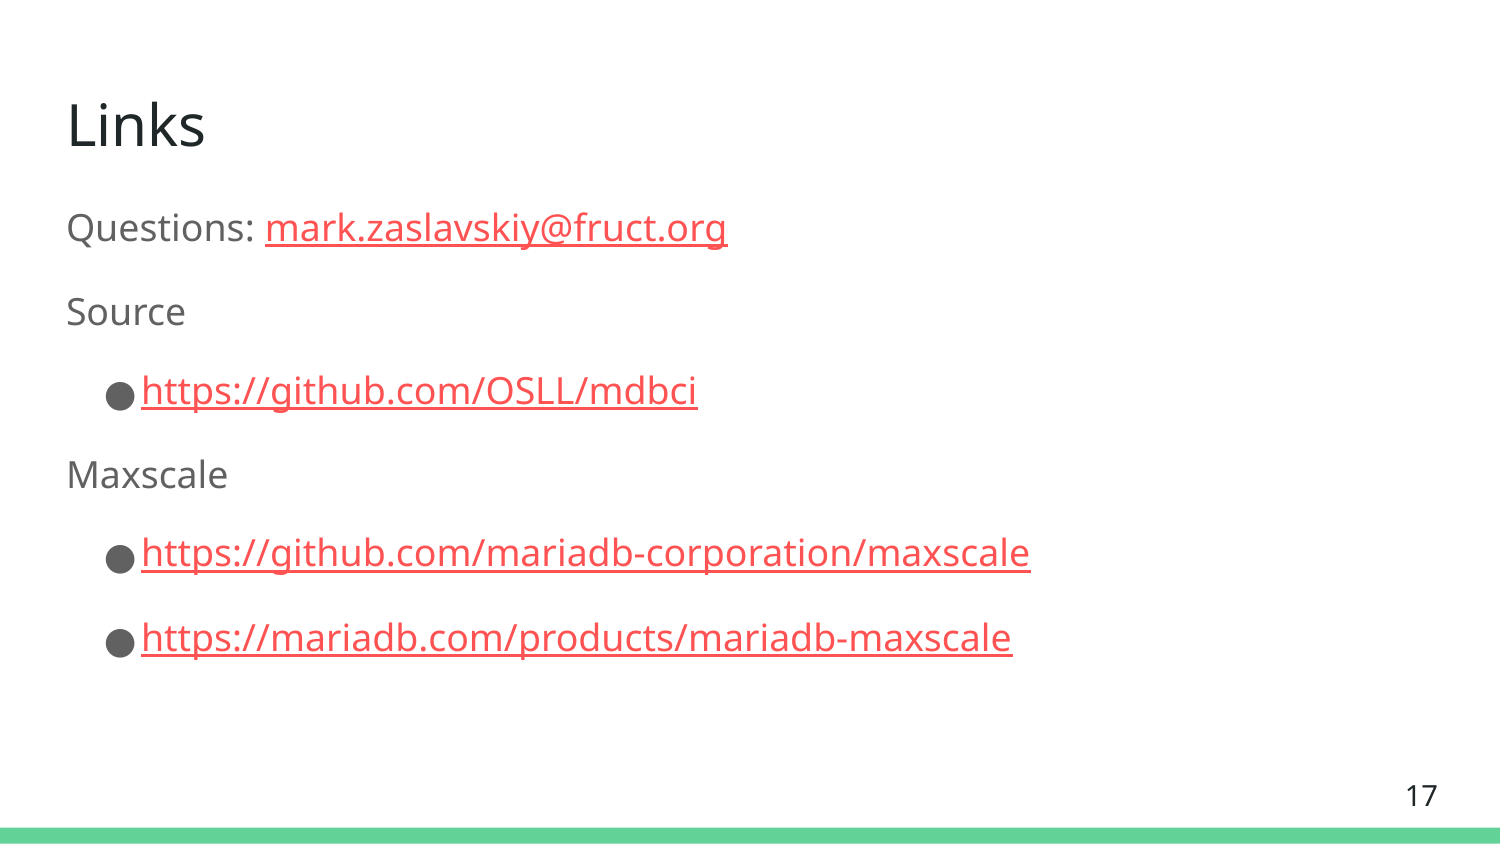

# Links
Questions: mark.zaslavskiy@fruct.org
Source
https://github.com/OSLL/mdbci
Maxscale
https://github.com/mariadb-corporation/maxscale
https://mariadb.com/products/mariadb-maxscale